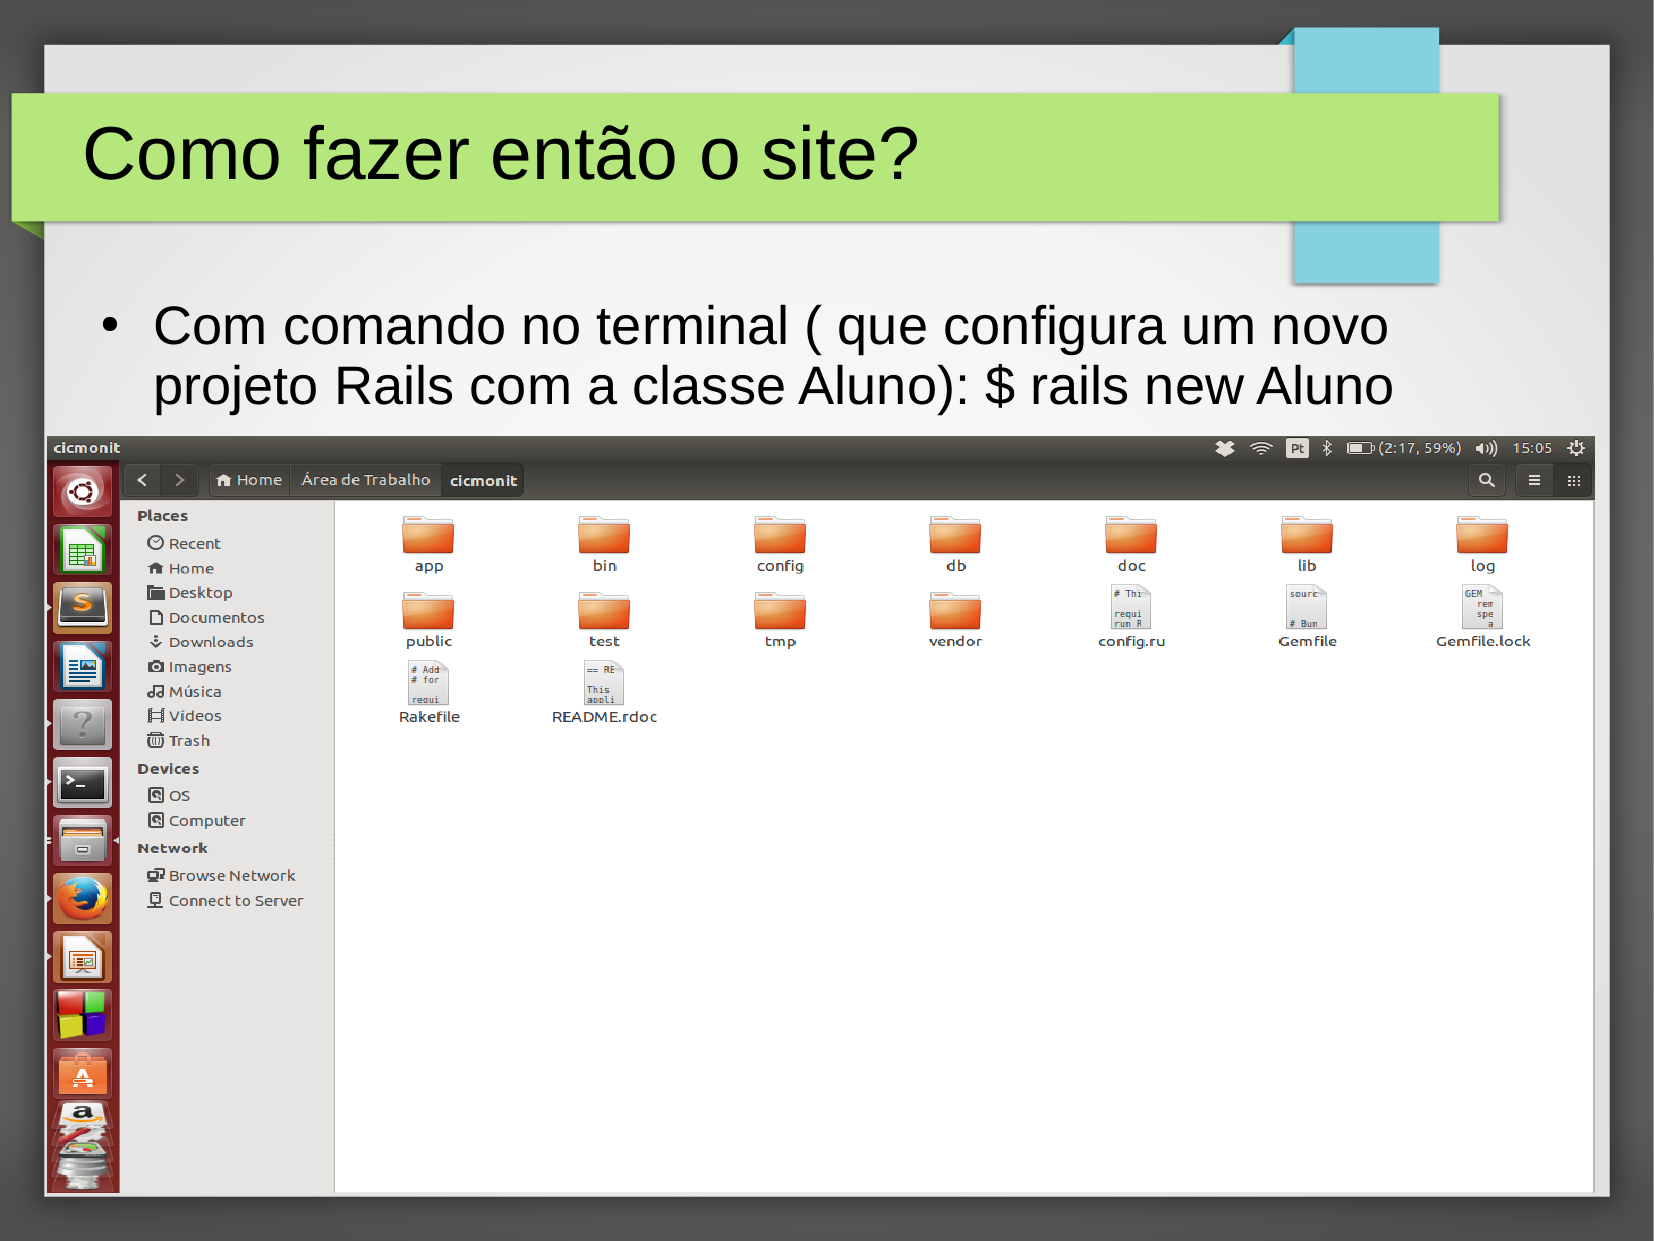

# Como fazer então o site?
Com comando no terminal ( que configura um novo projeto Rails com a classe Aluno): $ rails new Aluno